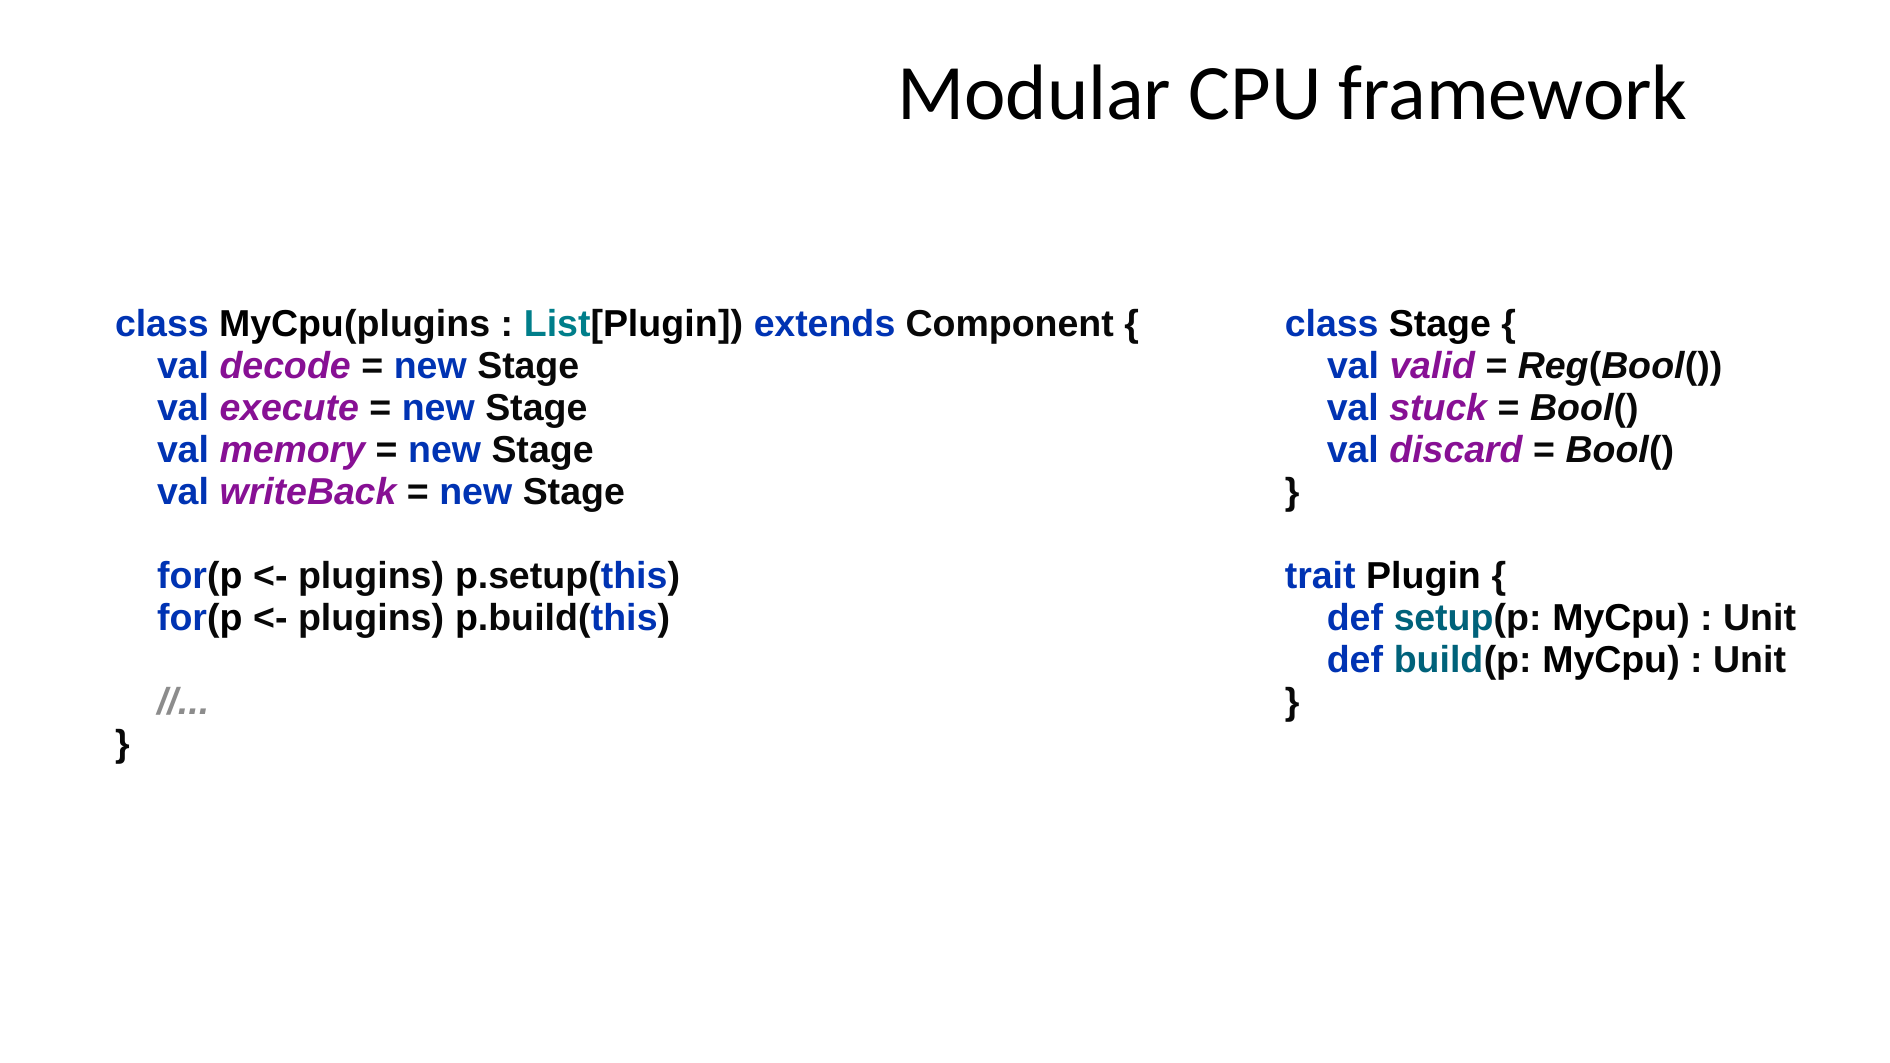

# Modular CPU framework
class MyCpu(plugins : List[Plugin]) extends Component {
 val decode = new Stage
 val execute = new Stage
 val memory = new Stage
 val writeBack = new Stage
 for(p <- plugins) p.setup(this)
 for(p <- plugins) p.build(this)
 //...
}
class Stage {
 val valid = Reg(Bool())
 val stuck = Bool()
 val discard = Bool()
}
trait Plugin {
 def setup(p: MyCpu) : Unit
 def build(p: MyCpu) : Unit
}